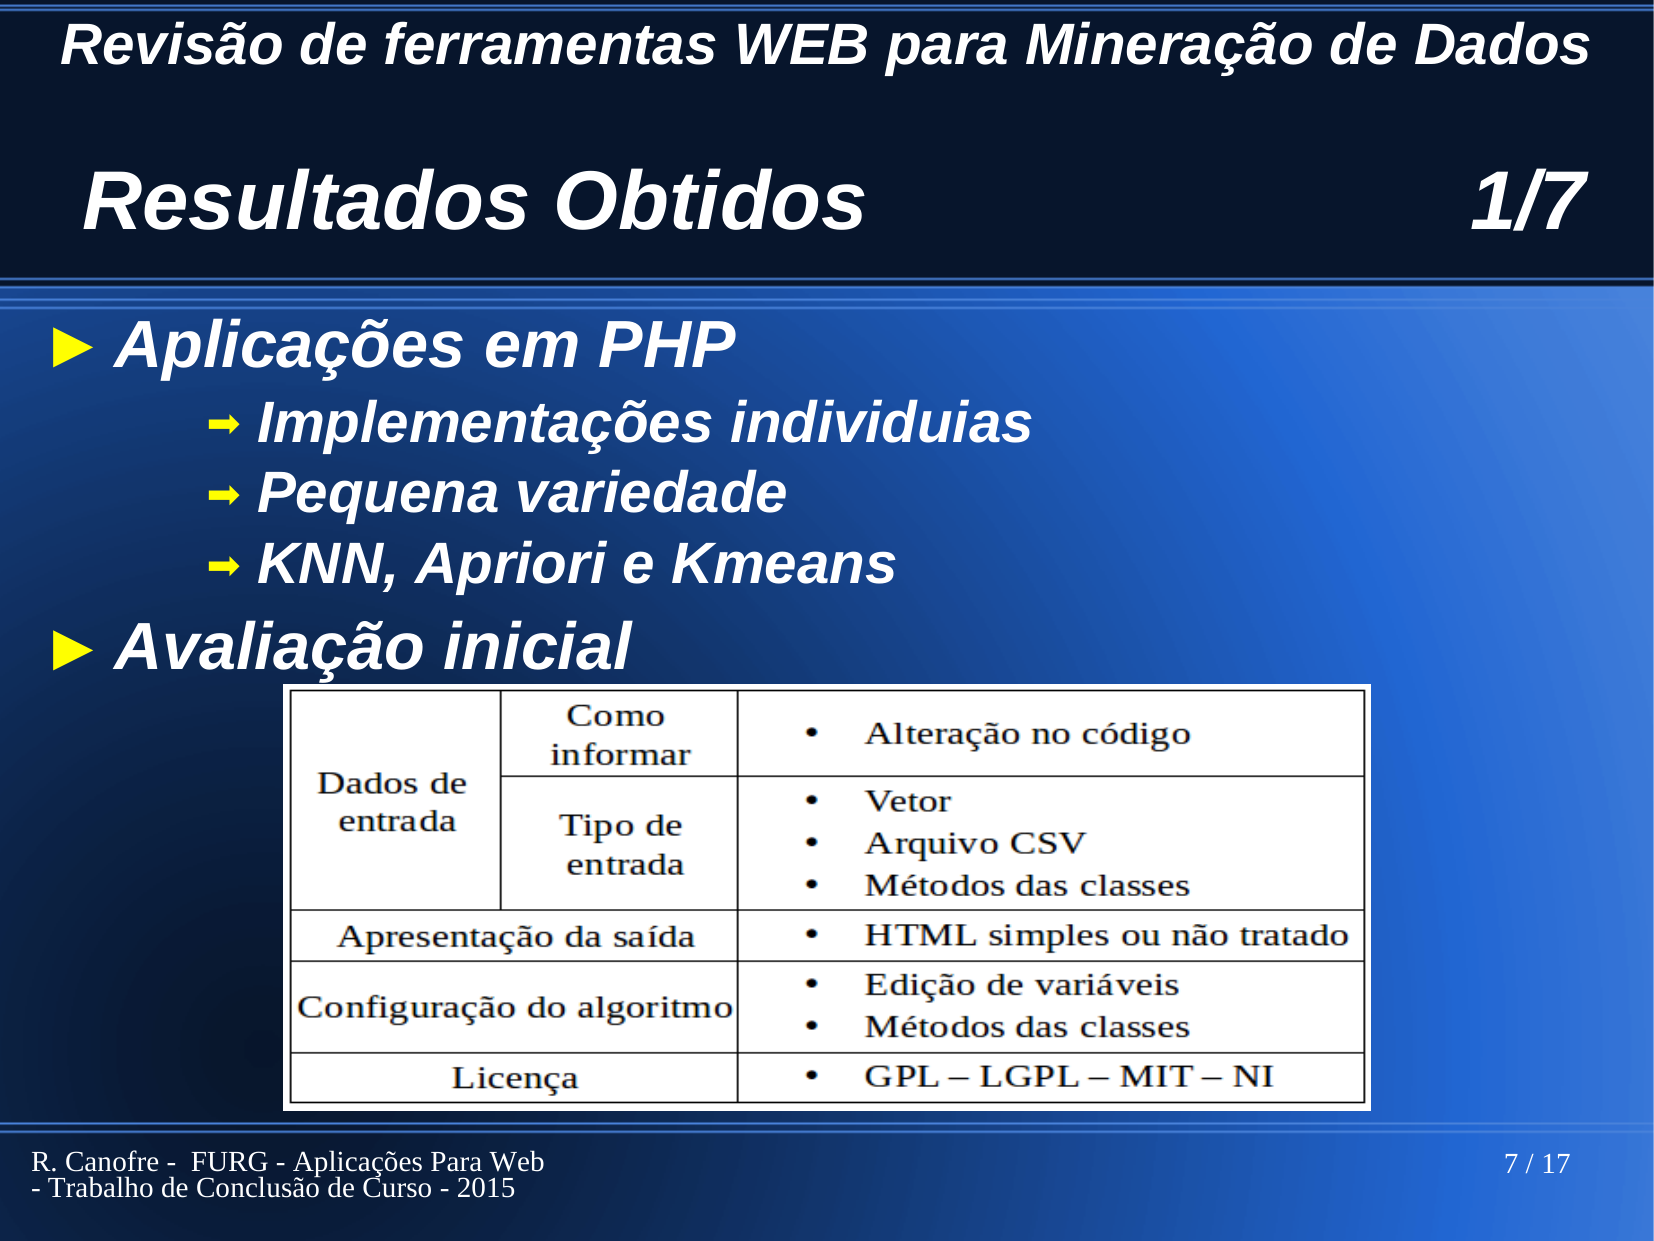

Revisão de ferramentas WEB para Mineração de Dados
Resultados Obtidos 1/7
# Aplicações em PHP
 Implementações individuias
 Pequena variedade
 KNN, Apriori e Kmeans
 Avaliação inicial
R. Canofre - FURG - Aplicações Para Web - Trabalho de Conclusão de Curso - 2015
7